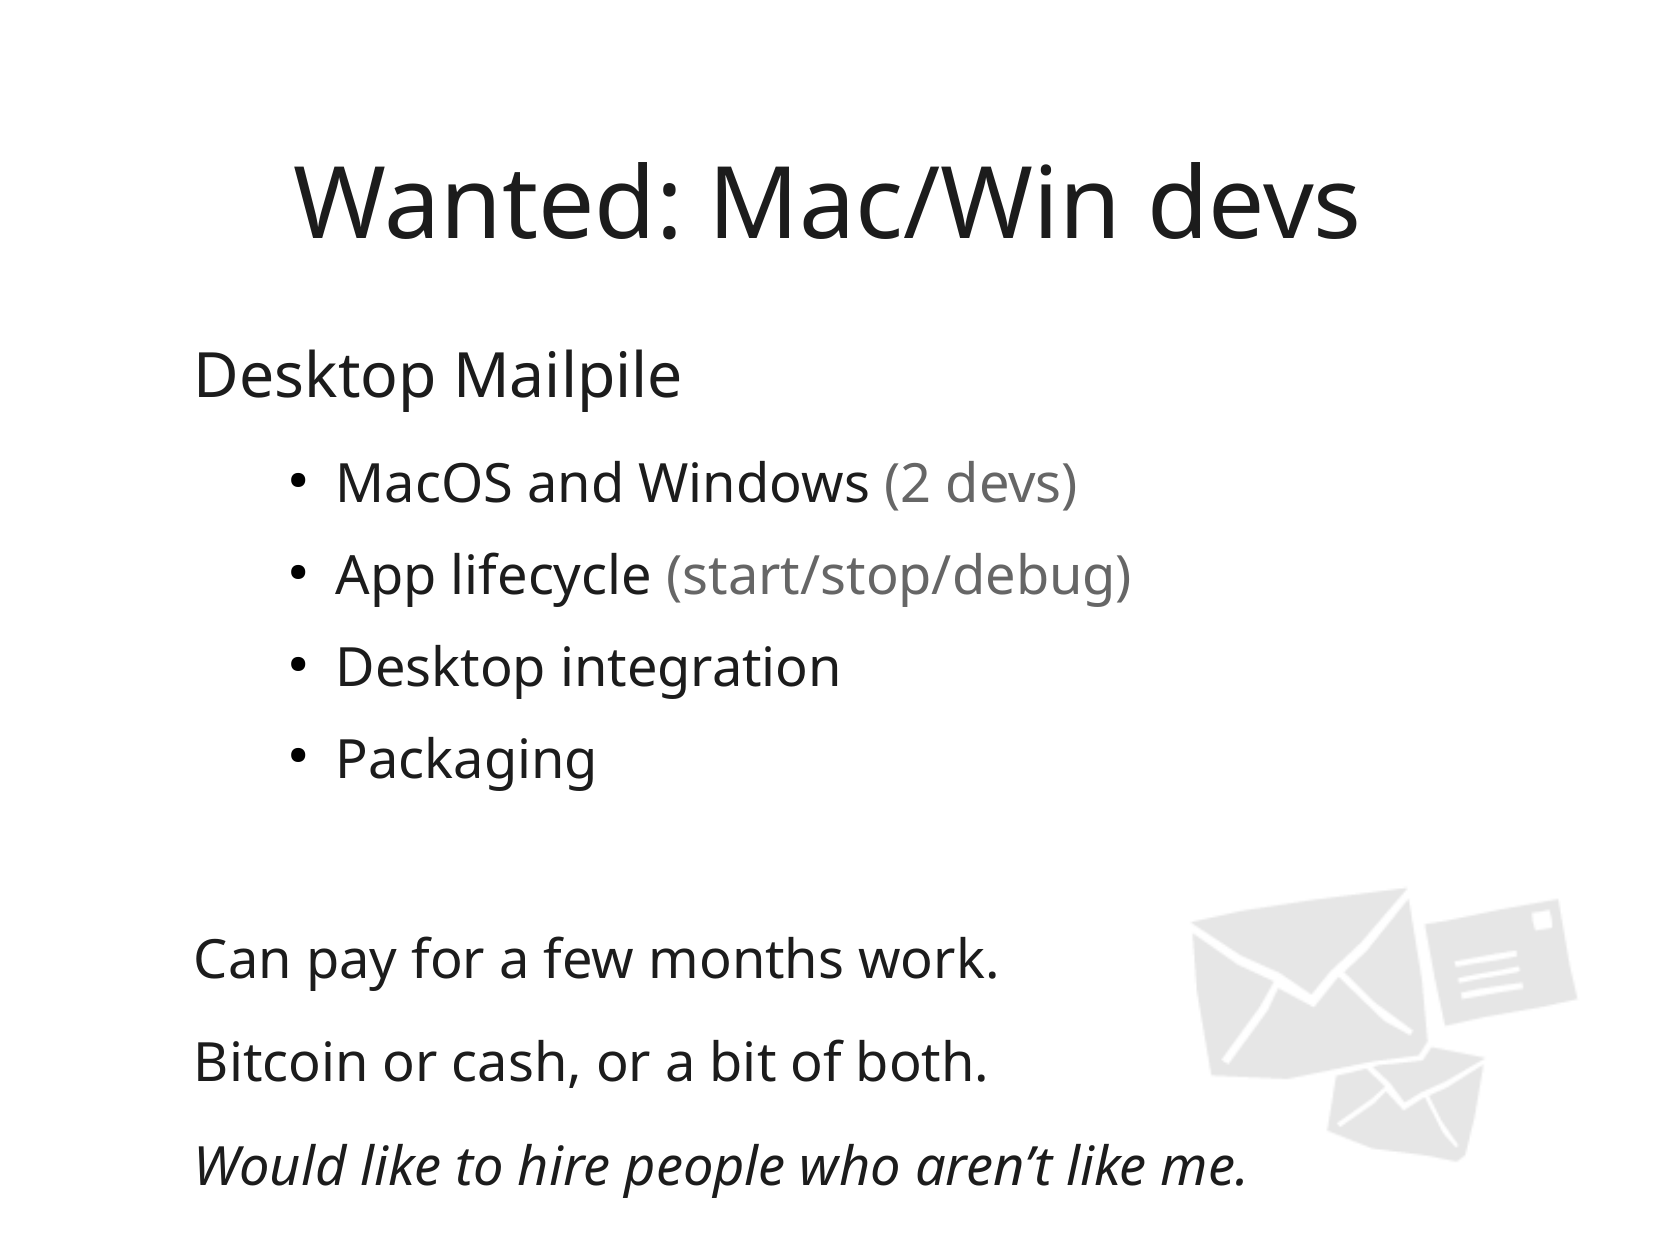

# Wanted: Mac/Win devs
Desktop Mailpile
MacOS and Windows (2 devs)
App lifecycle (start/stop/debug)
Desktop integration
Packaging
Can pay for a few months work.
Bitcoin or cash, or a bit of both.
Would like to hire people who aren’t like me.